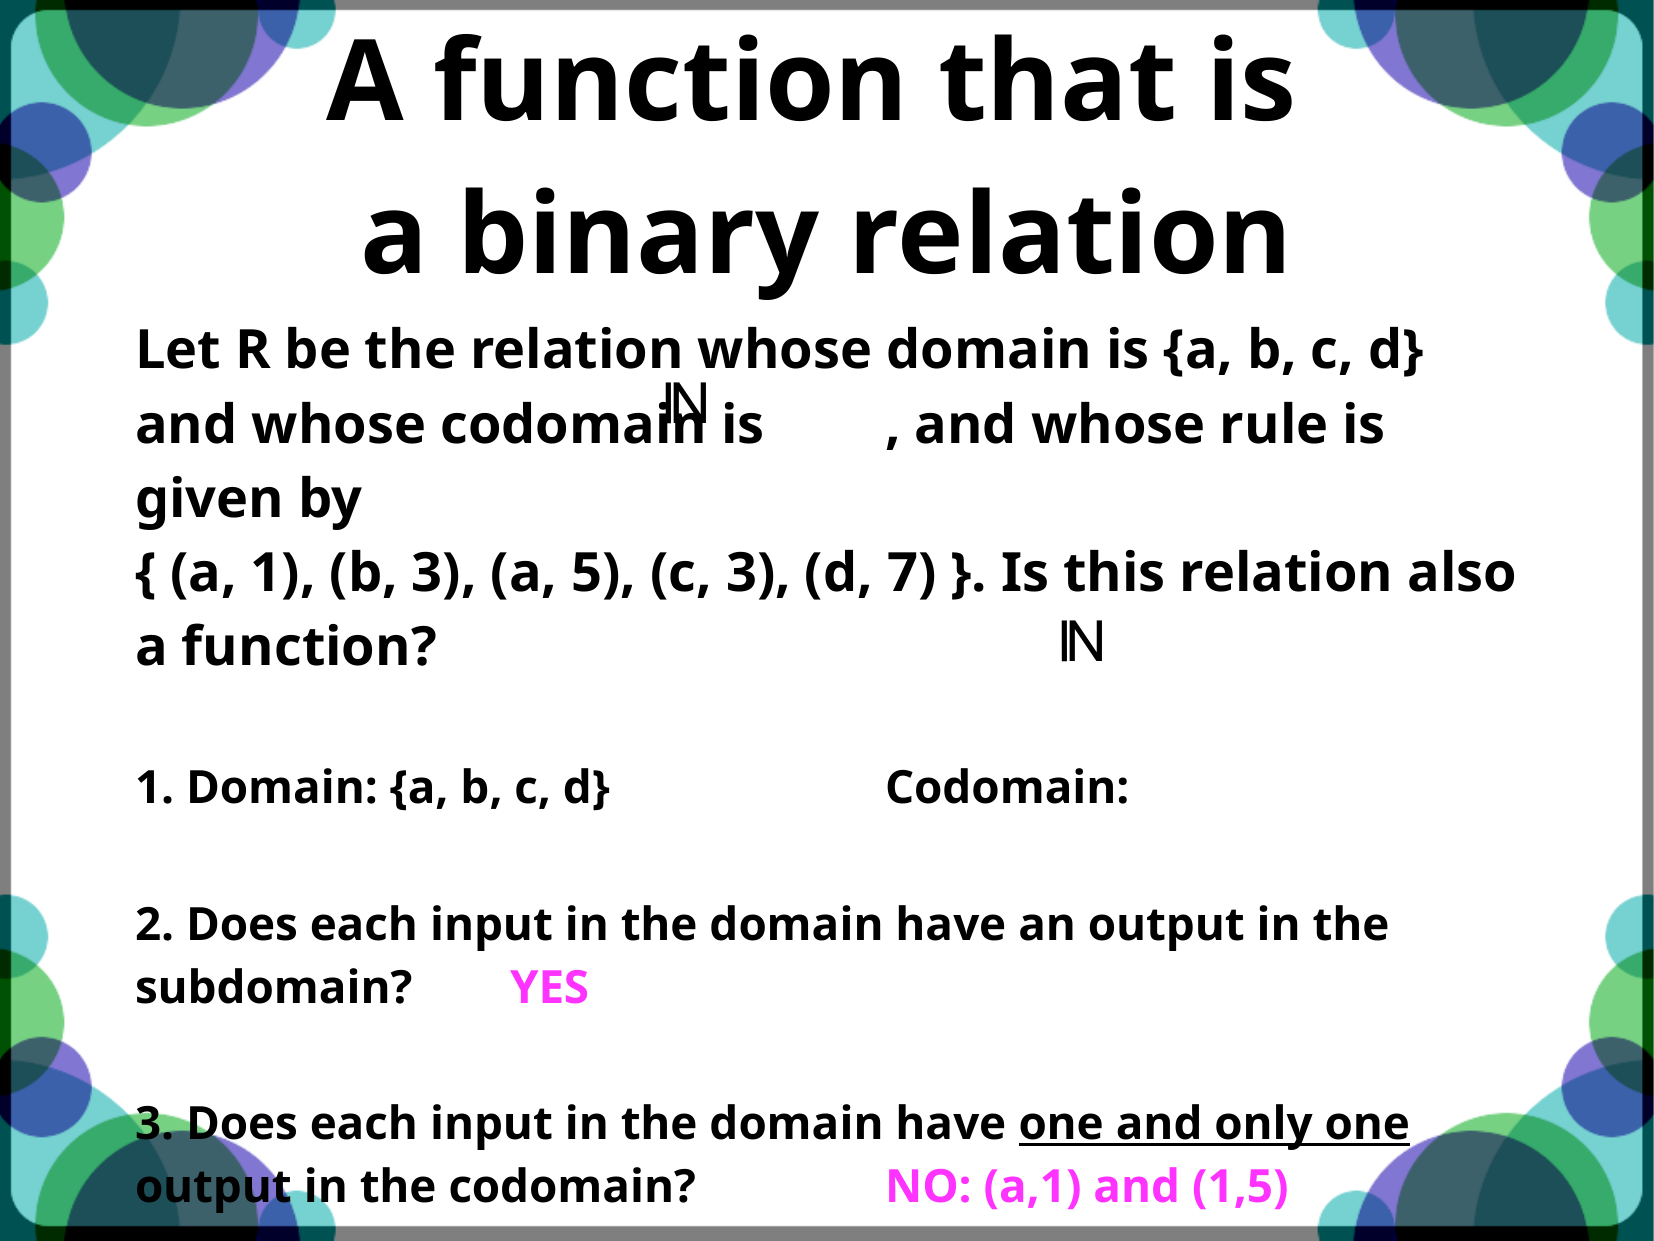

# A function that is a binary relation
Let R be the relation whose domain is {a, b, c, d} and whose codomain is 		, and whose rule is given by
{ (a, 1), (b, 3), (a, 5), (c, 3), (d, 7) }. Is this relation also a function?
1. Domain: {a, b, c, d}				Codomain:
2. Does each input in the domain have an output in the subdomain?		YES
3. Does each input in the domain have one and only one output in the codomain?			NO: (a,1) and (1,5)
So it is not a function